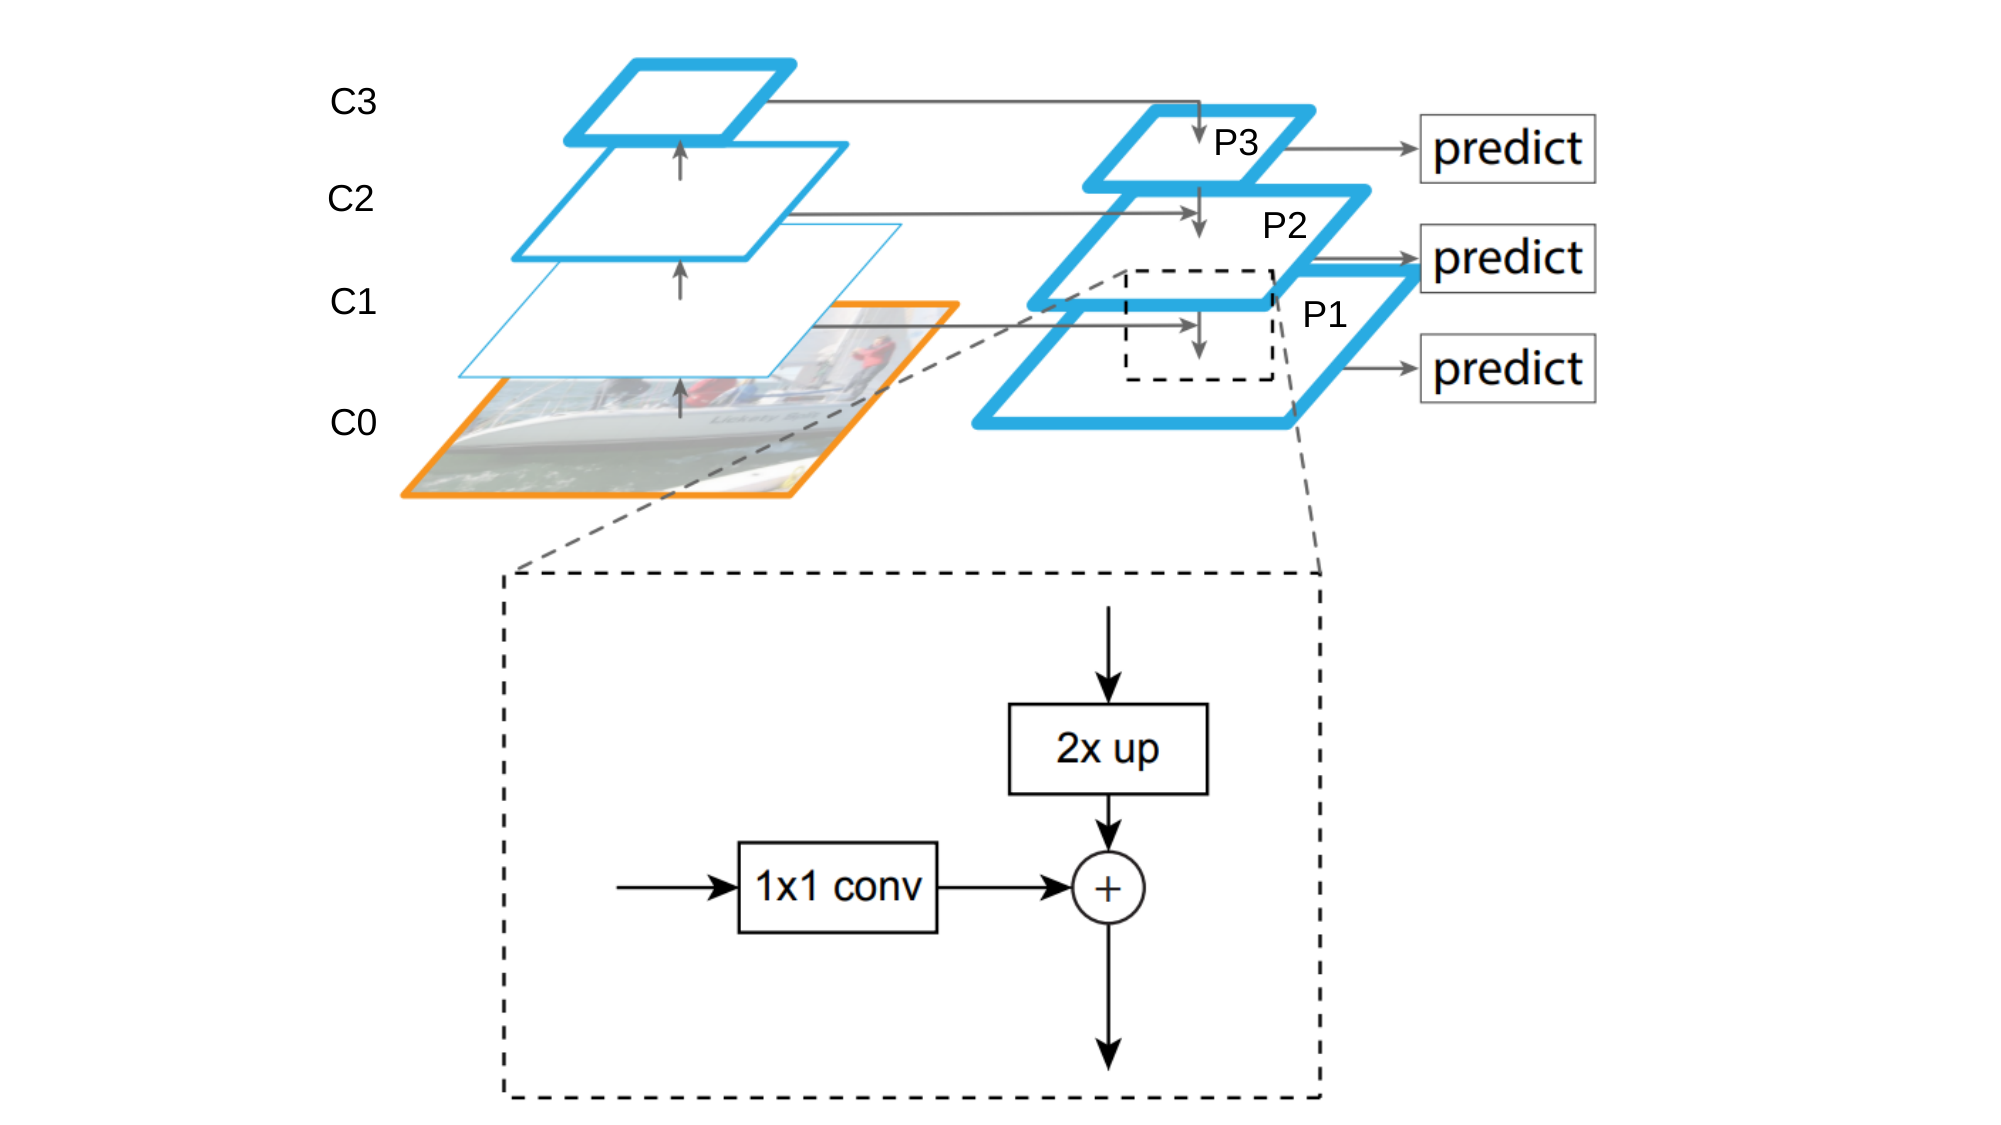

C3
P3
C2
P2
C1
P1
C0